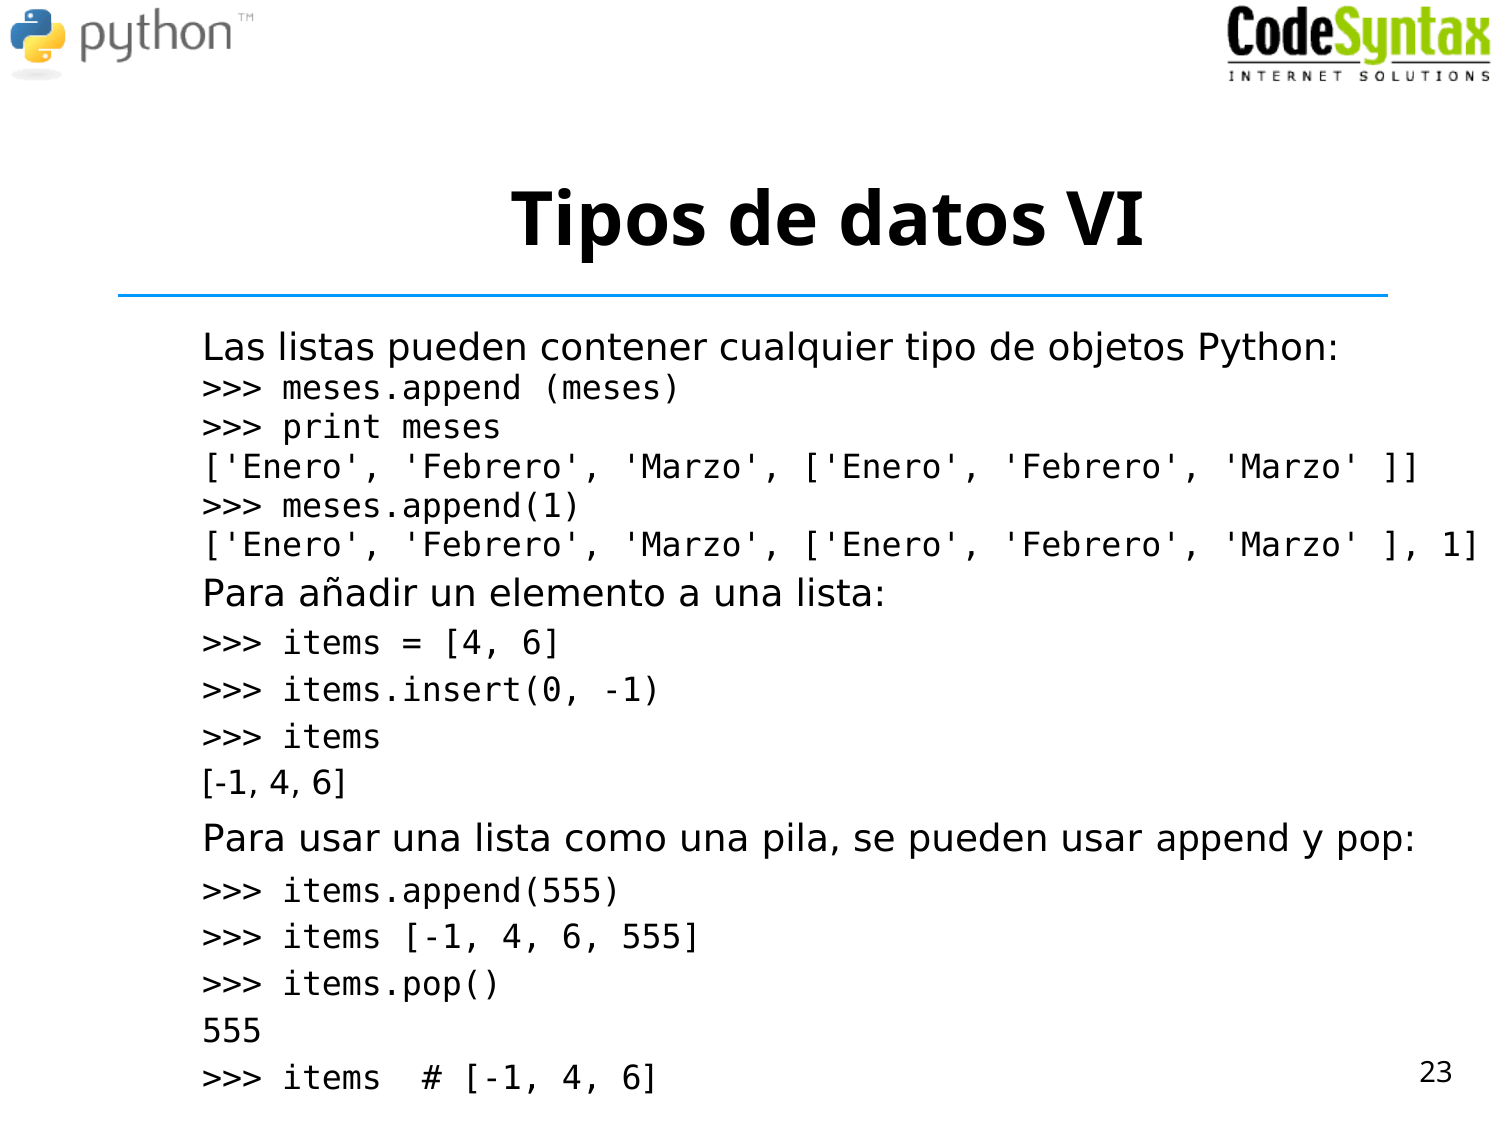

# Tipos de datos VI
Las listas pueden contener cualquier tipo de objetos Python:
>>> meses.append (meses)
>>> print meses
['Enero', 'Febrero', 'Marzo', ['Enero', 'Febrero', 'Marzo' ]]
>>> meses.append(1)
['Enero', 'Febrero', 'Marzo', ['Enero', 'Febrero', 'Marzo' ], 1]
Para añadir un elemento a una lista:
>>> items = [4, 6]
>>> items.insert(0, -1)
>>> items
[-1, 4, 6]
Para usar una lista como una pila, se pueden usar append y pop:
>>> items.append(555)
>>> items [-1, 4, 6, 555]
>>> items.pop()
555
>>> items # [-1, 4, 6]
23